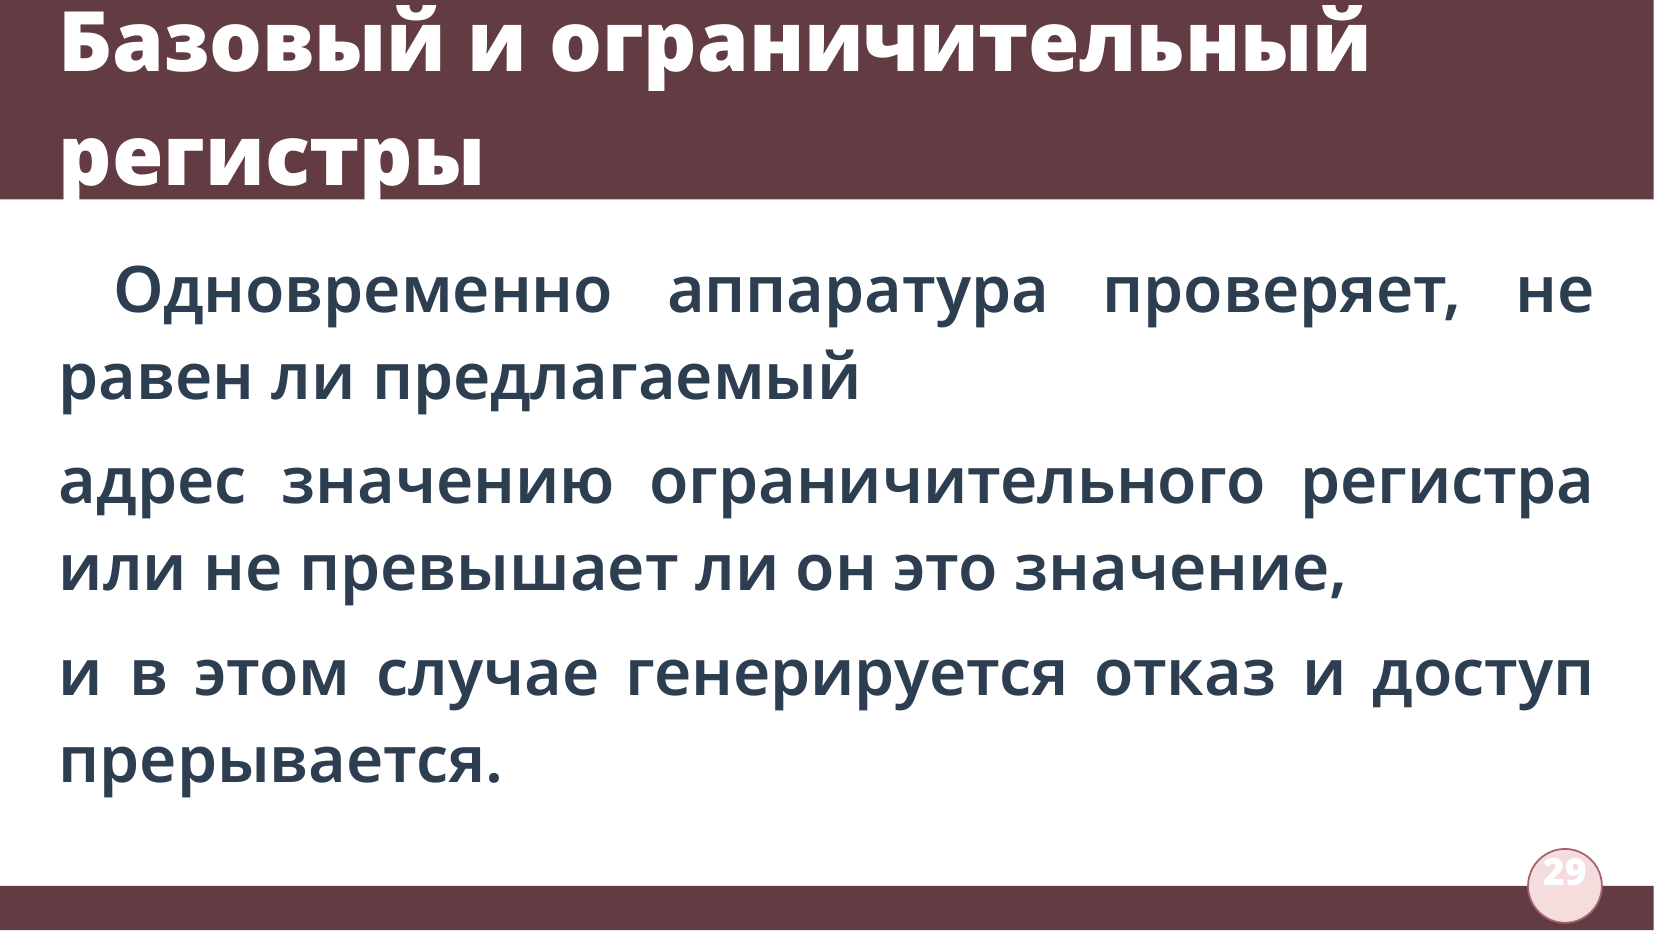

# Базовый и ограничительный регистры
 Одновременно аппаратура проверяет, не равен ли предлагаемый
адрес значению ограничительного регистра или не превышает ли он это значение,
и в этом случае генерируется отказ и доступ прерывается.